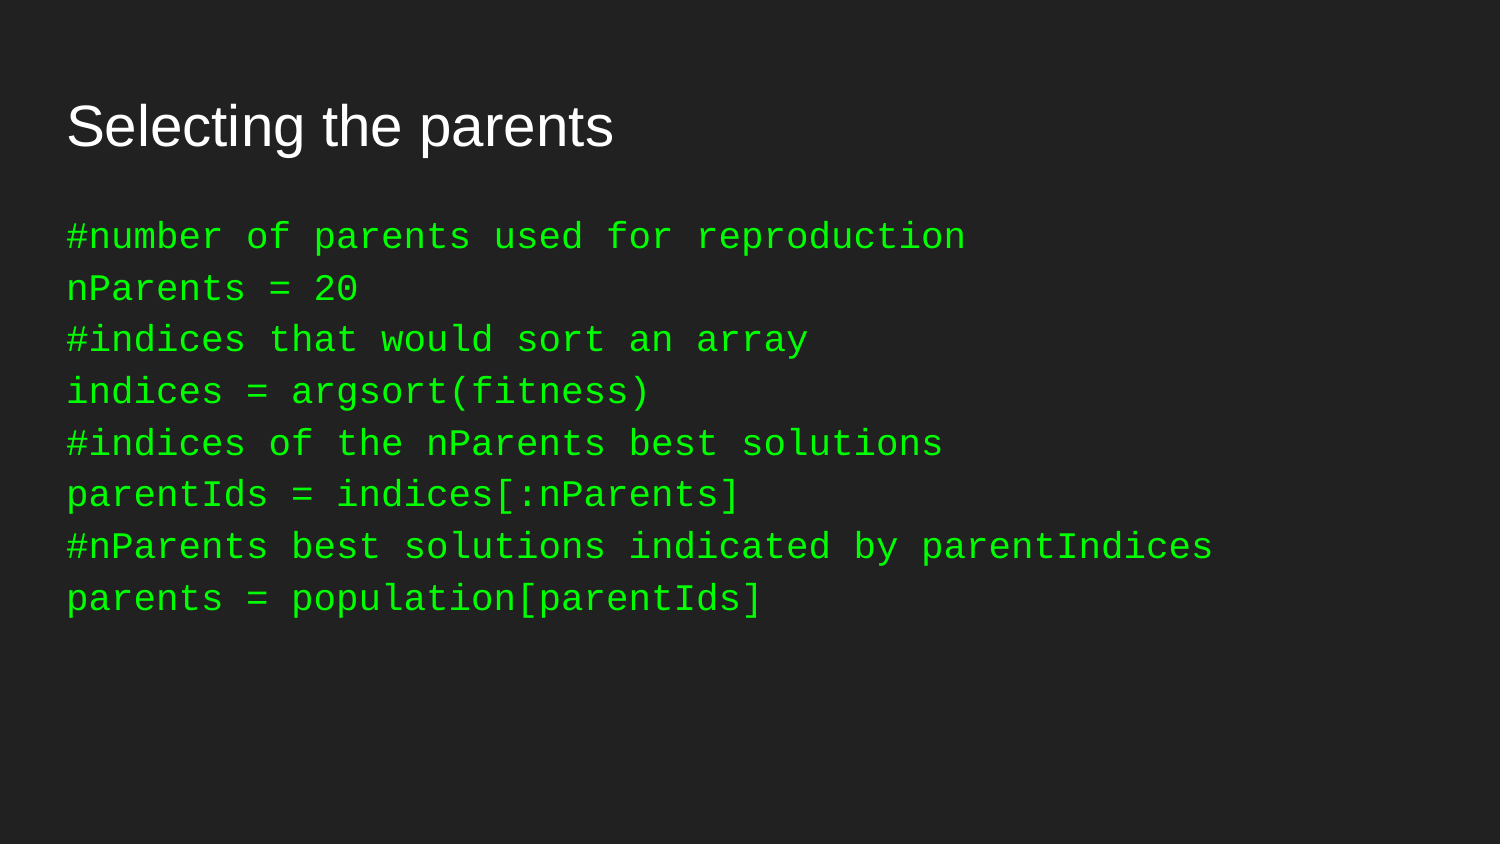

# Selecting the parents
#number of parents used for reproduction
nParents = 20
#indices that would sort an array
indices = argsort(fitness)
#indices of the nParents best solutions
parentIds = indices[:nParents]
#nParents best solutions indicated by parentIndices
parents = population[parentIds]